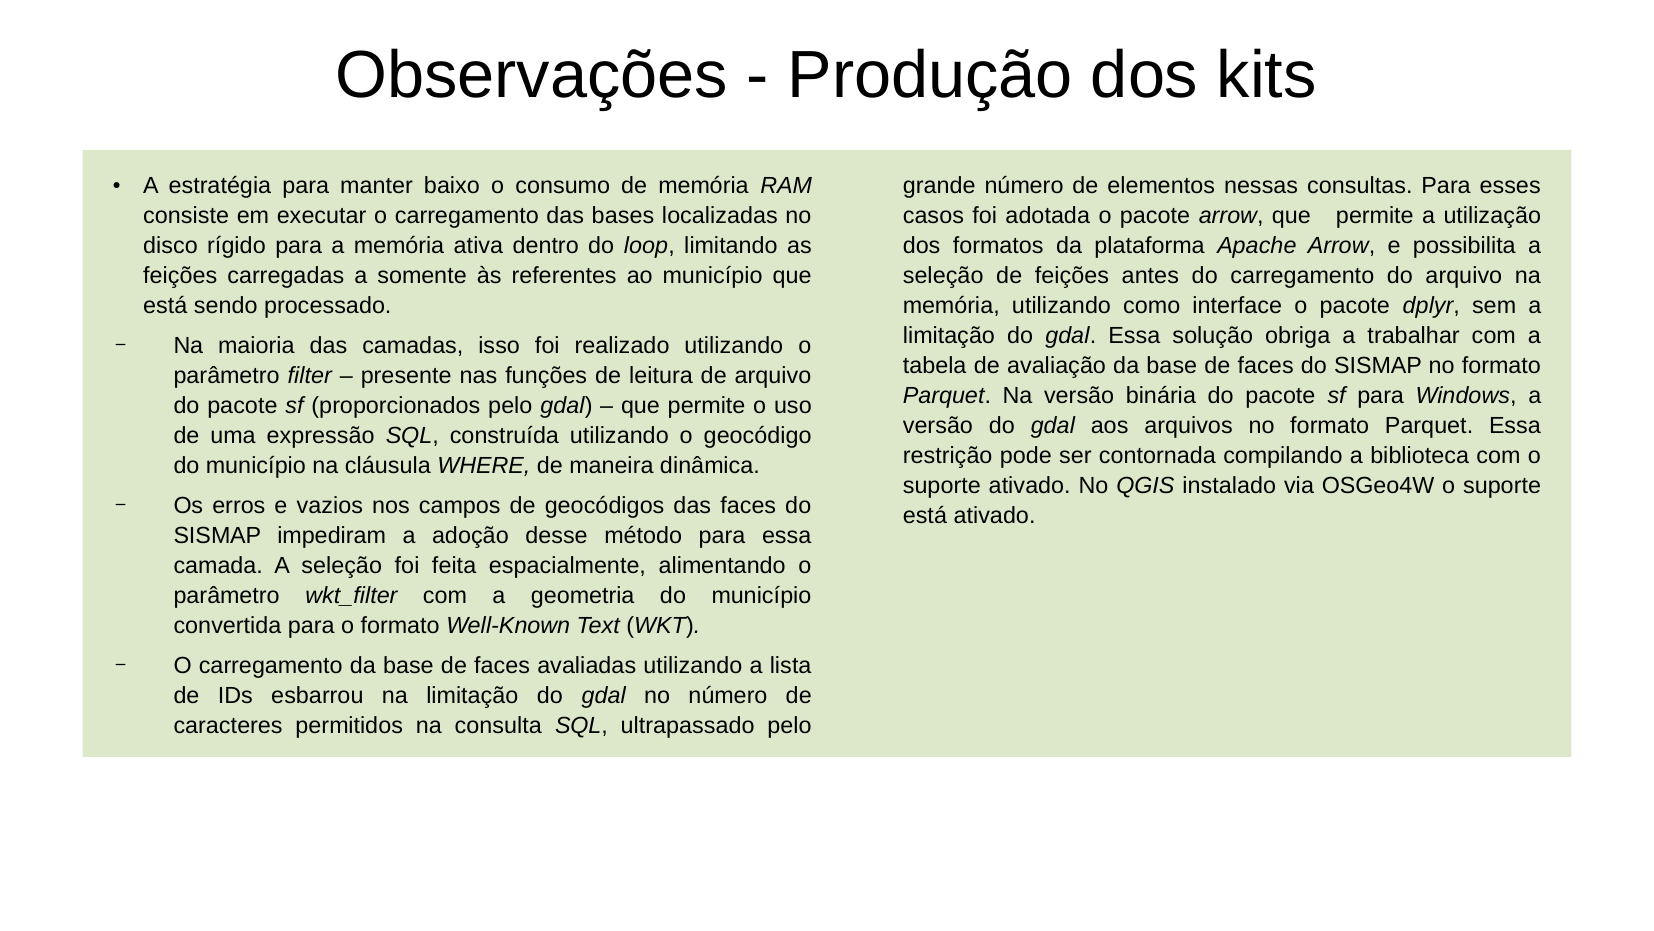

Observações - Produção dos kits
# A estratégia para manter baixo o consumo de memória RAM consiste em executar o carregamento das bases localizadas no disco rígido para a memória ativa dentro do loop, limitando as feições carregadas a somente às referentes ao município que está sendo processado.
Na maioria das camadas, isso foi realizado utilizando o parâmetro filter – presente nas funções de leitura de arquivo do pacote sf (proporcionados pelo gdal) – que permite o uso de uma expressão SQL, construída utilizando o geocódigo do município na cláusula WHERE, de maneira dinâmica.
Os erros e vazios nos campos de geocódigos das faces do SISMAP impediram a adoção desse método para essa camada. A seleção foi feita espacialmente, alimentando o parâmetro wkt_filter com a geometria do município convertida para o formato Well-Known Text (WKT).
O carregamento da base de faces avaliadas utilizando a lista de IDs esbarrou na limitação do gdal no número de caracteres permitidos na consulta SQL, ultrapassado pelo grande número de elementos nessas consultas. Para esses casos foi adotada o pacote arrow, que permite a utilização dos formatos da plataforma Apache Arrow, e possibilita a seleção de feições antes do carregamento do arquivo na memória, utilizando como interface o pacote dplyr, sem a limitação do gdal. Essa solução obriga a trabalhar com a tabela de avaliação da base de faces do SISMAP no formato Parquet. Na versão binária do pacote sf para Windows, a versão do gdal aos arquivos no formato Parquet. Essa restrição pode ser contornada compilando a biblioteca com o suporte ativado. No QGIS instalado via OSGeo4W o suporte está ativado.